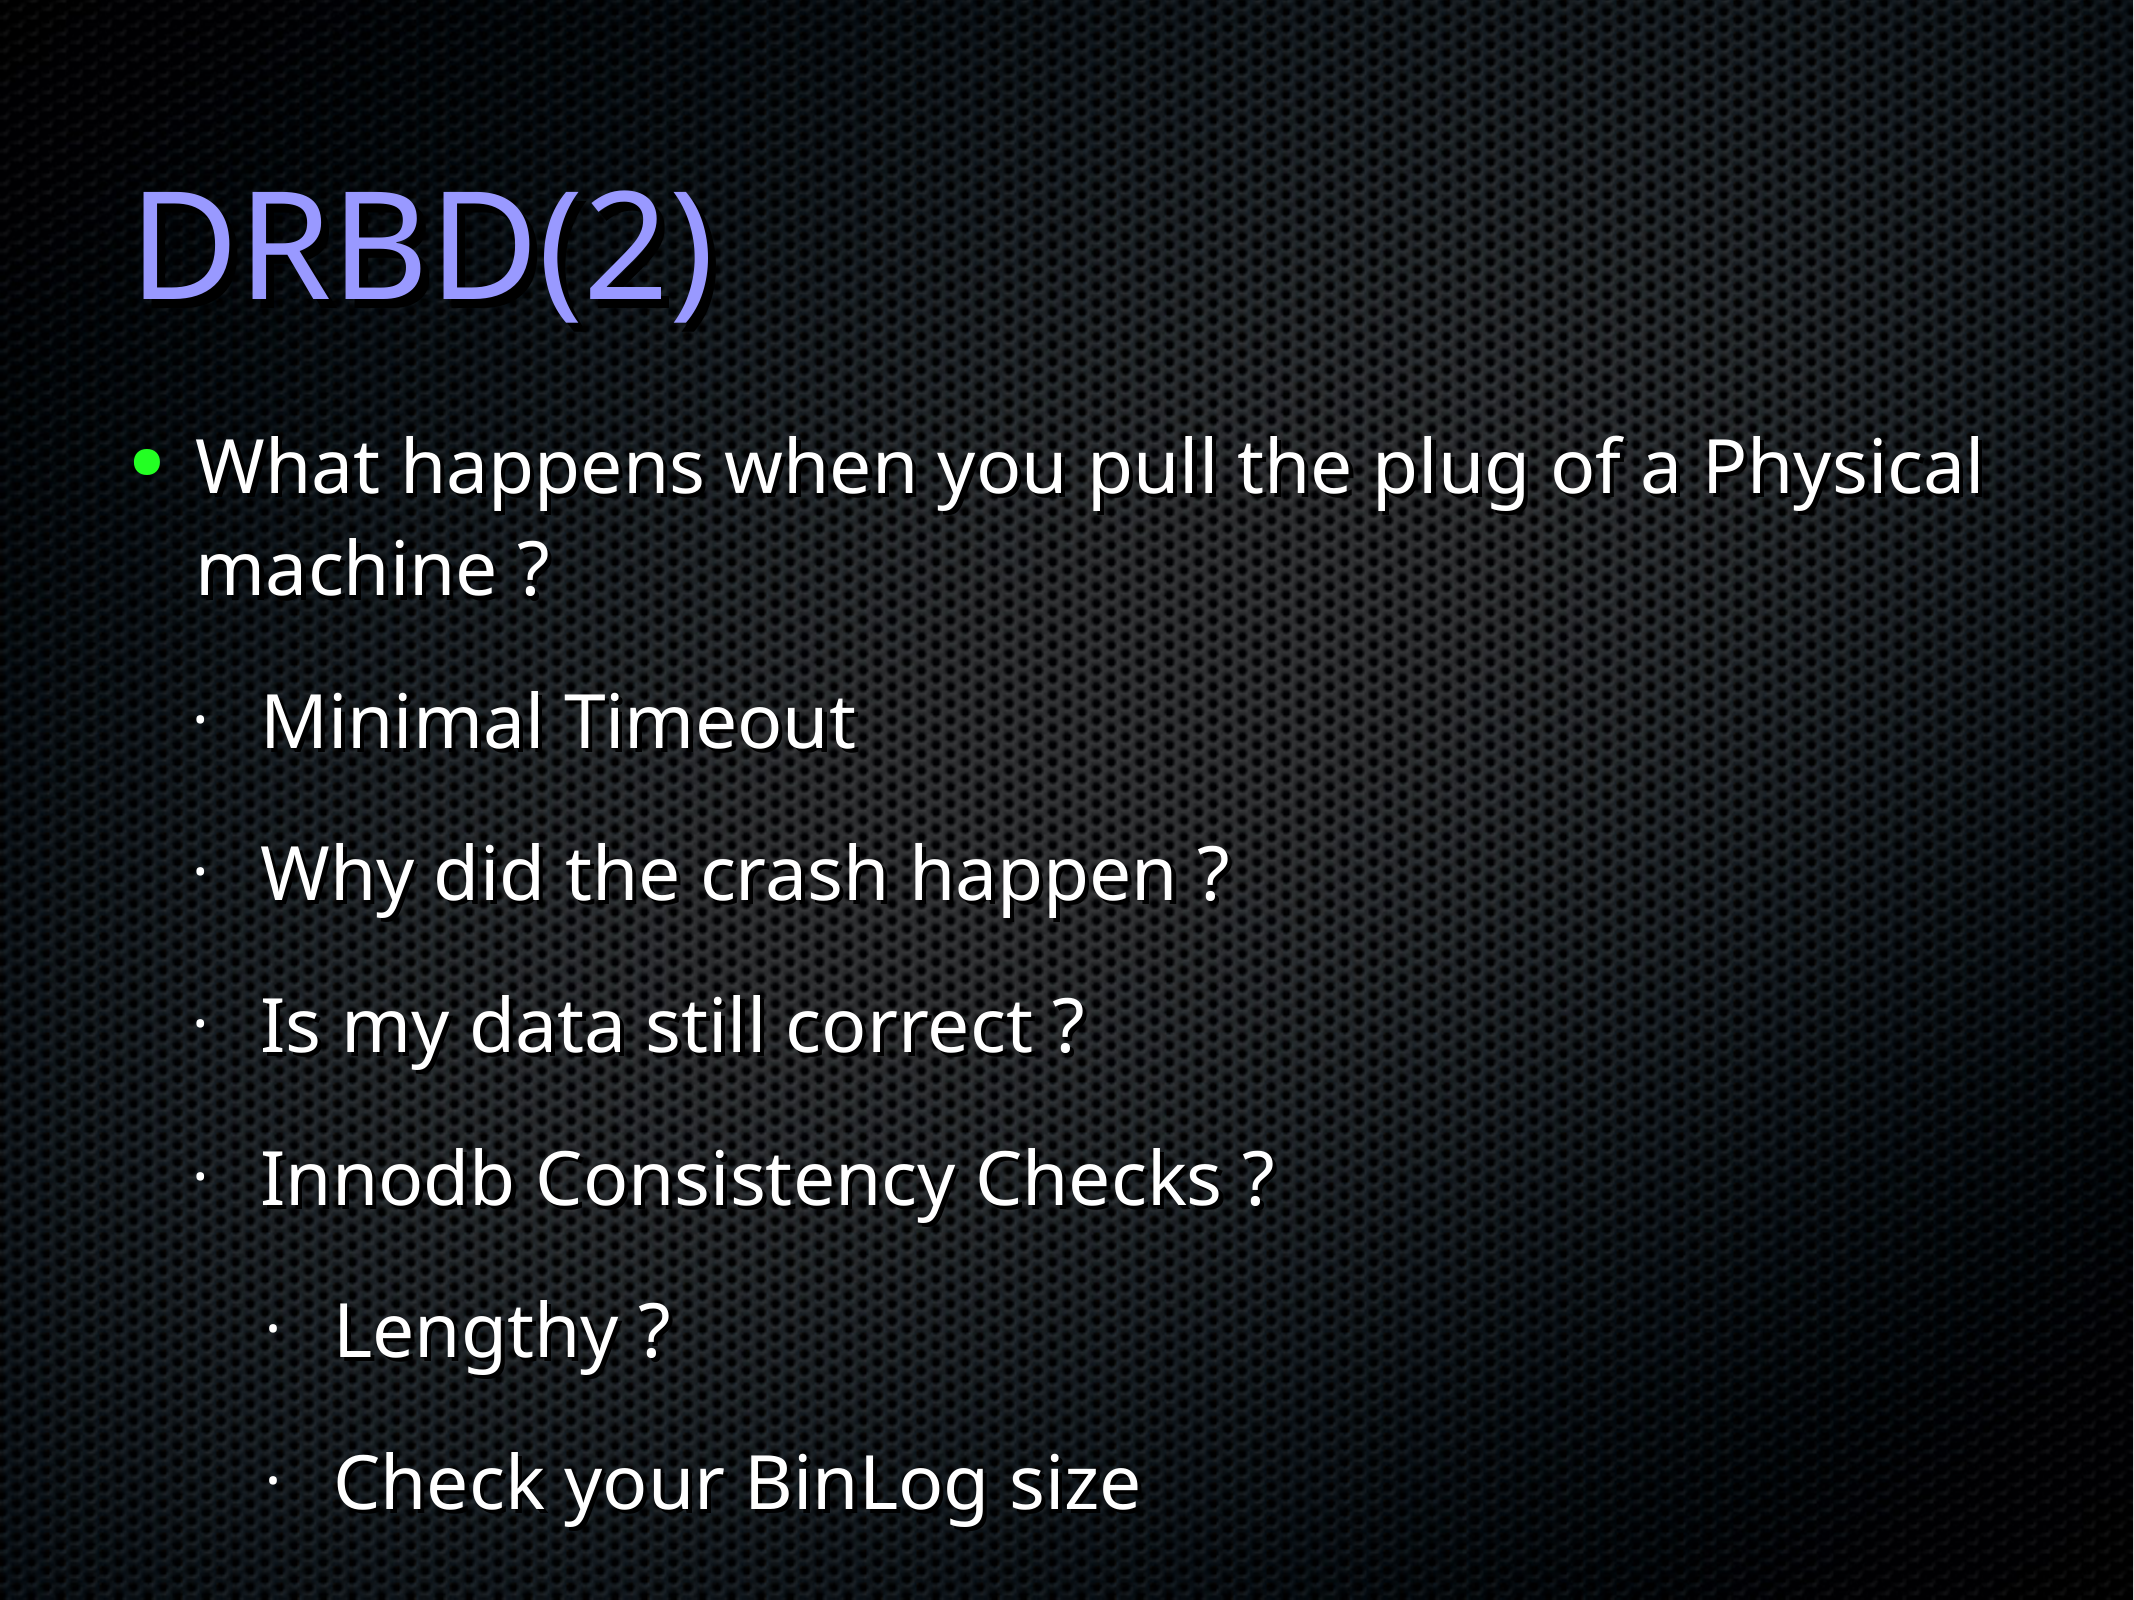

# DRBD(2)
What happens when you pull the plug of a Physical machine ?
Minimal Timeout
Why did the crash happen ?
Is my data still correct ?
Innodb Consistency Checks ?
Lengthy ?
Check your BinLog size